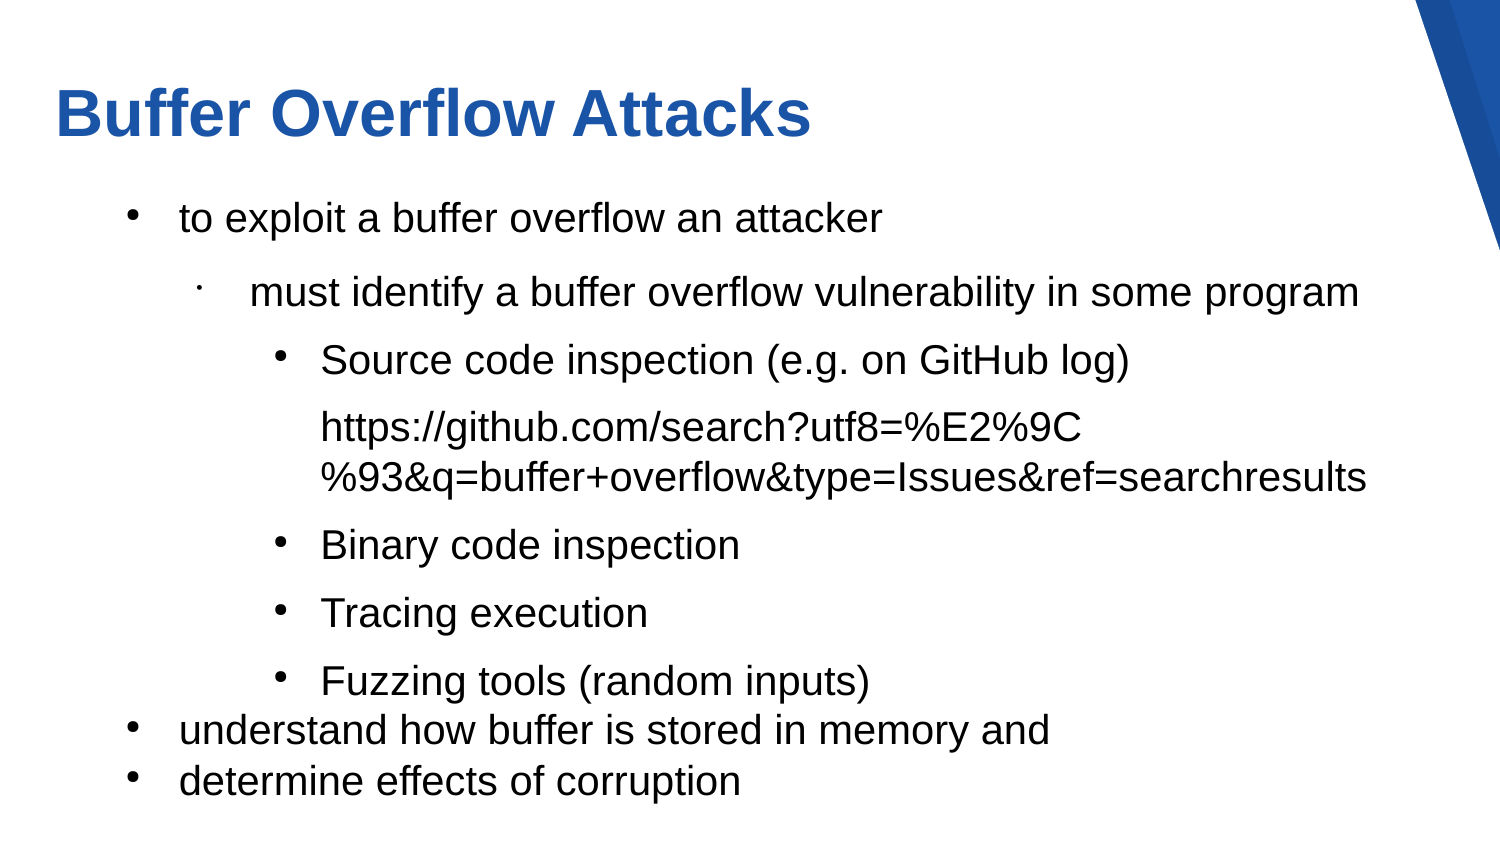

Buffer Overflow Attacks
# to exploit a buffer overflow an attacker
must identify a buffer overflow vulnerability in some program
Source code inspection (e.g. on GitHub log)
https://github.com/search?utf8=%E2%9C%93&q=buffer+overflow&type=Issues&ref=searchresults
Binary code inspection
Tracing execution
Fuzzing tools (random inputs)
understand how buffer is stored in memory and
determine effects of corruption